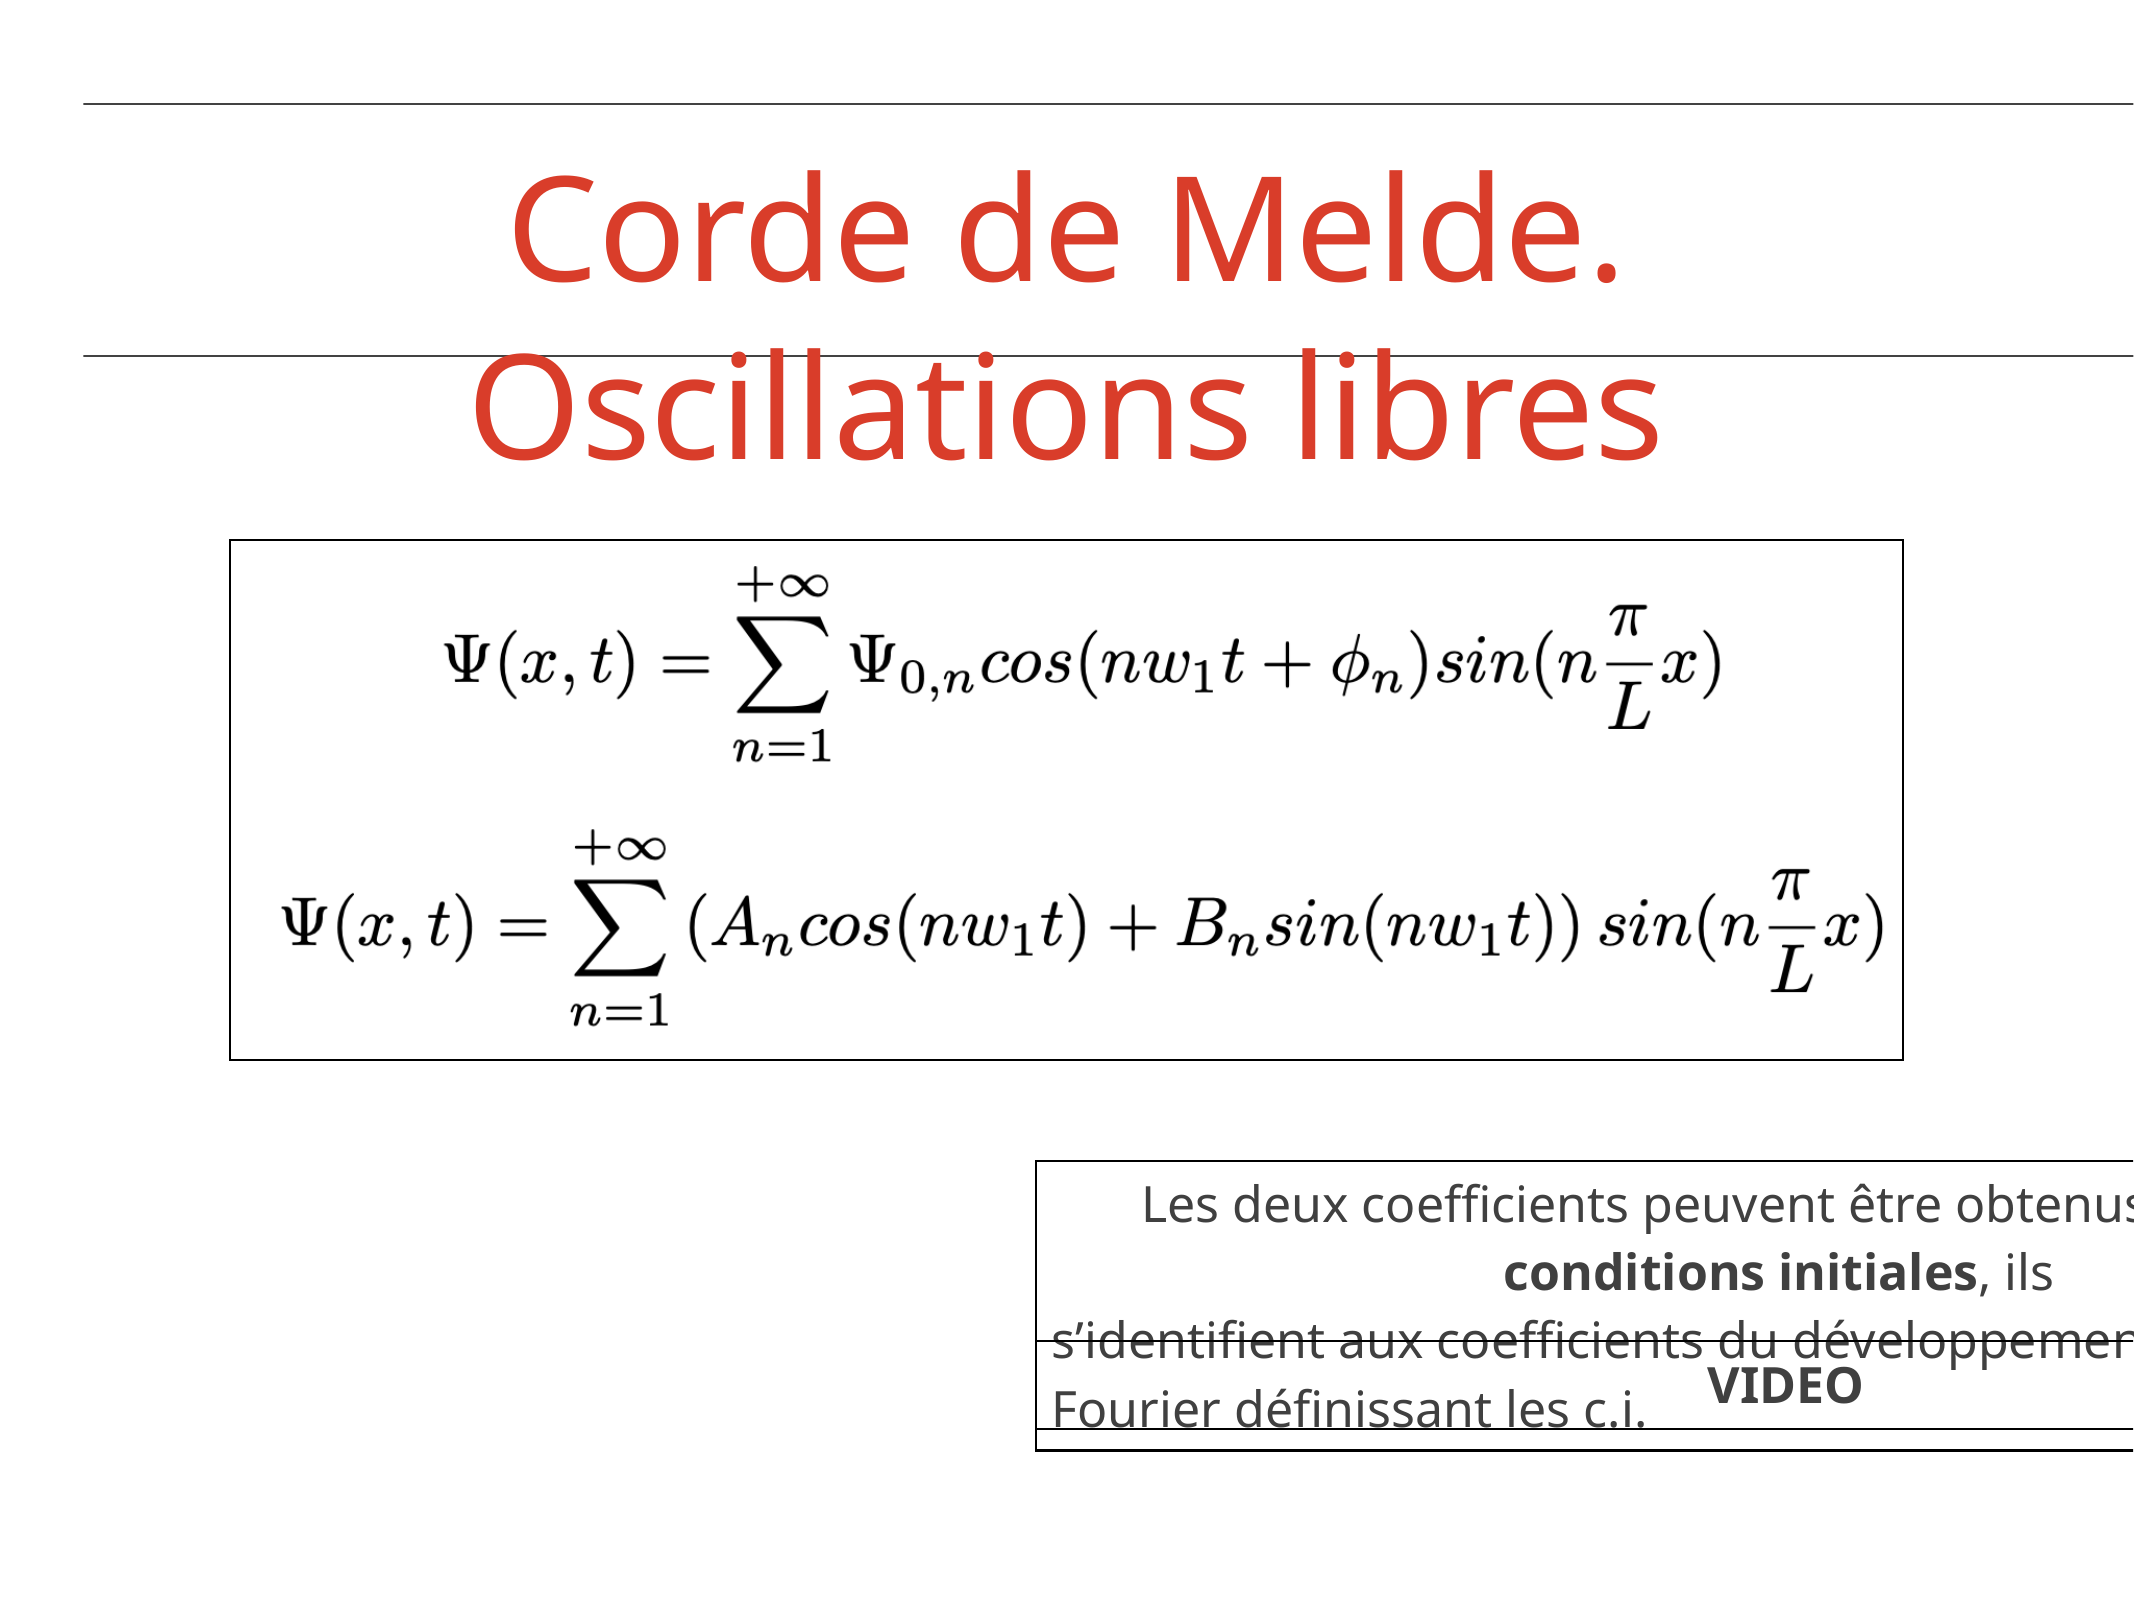

Corde de Melde. Oscillations libres
Les deux coefficients peuvent être obtenus à partir des conditions initiales, ils
s’identifient aux coefficients du développement en série de Fourier définissant les c.i.
VIDEO